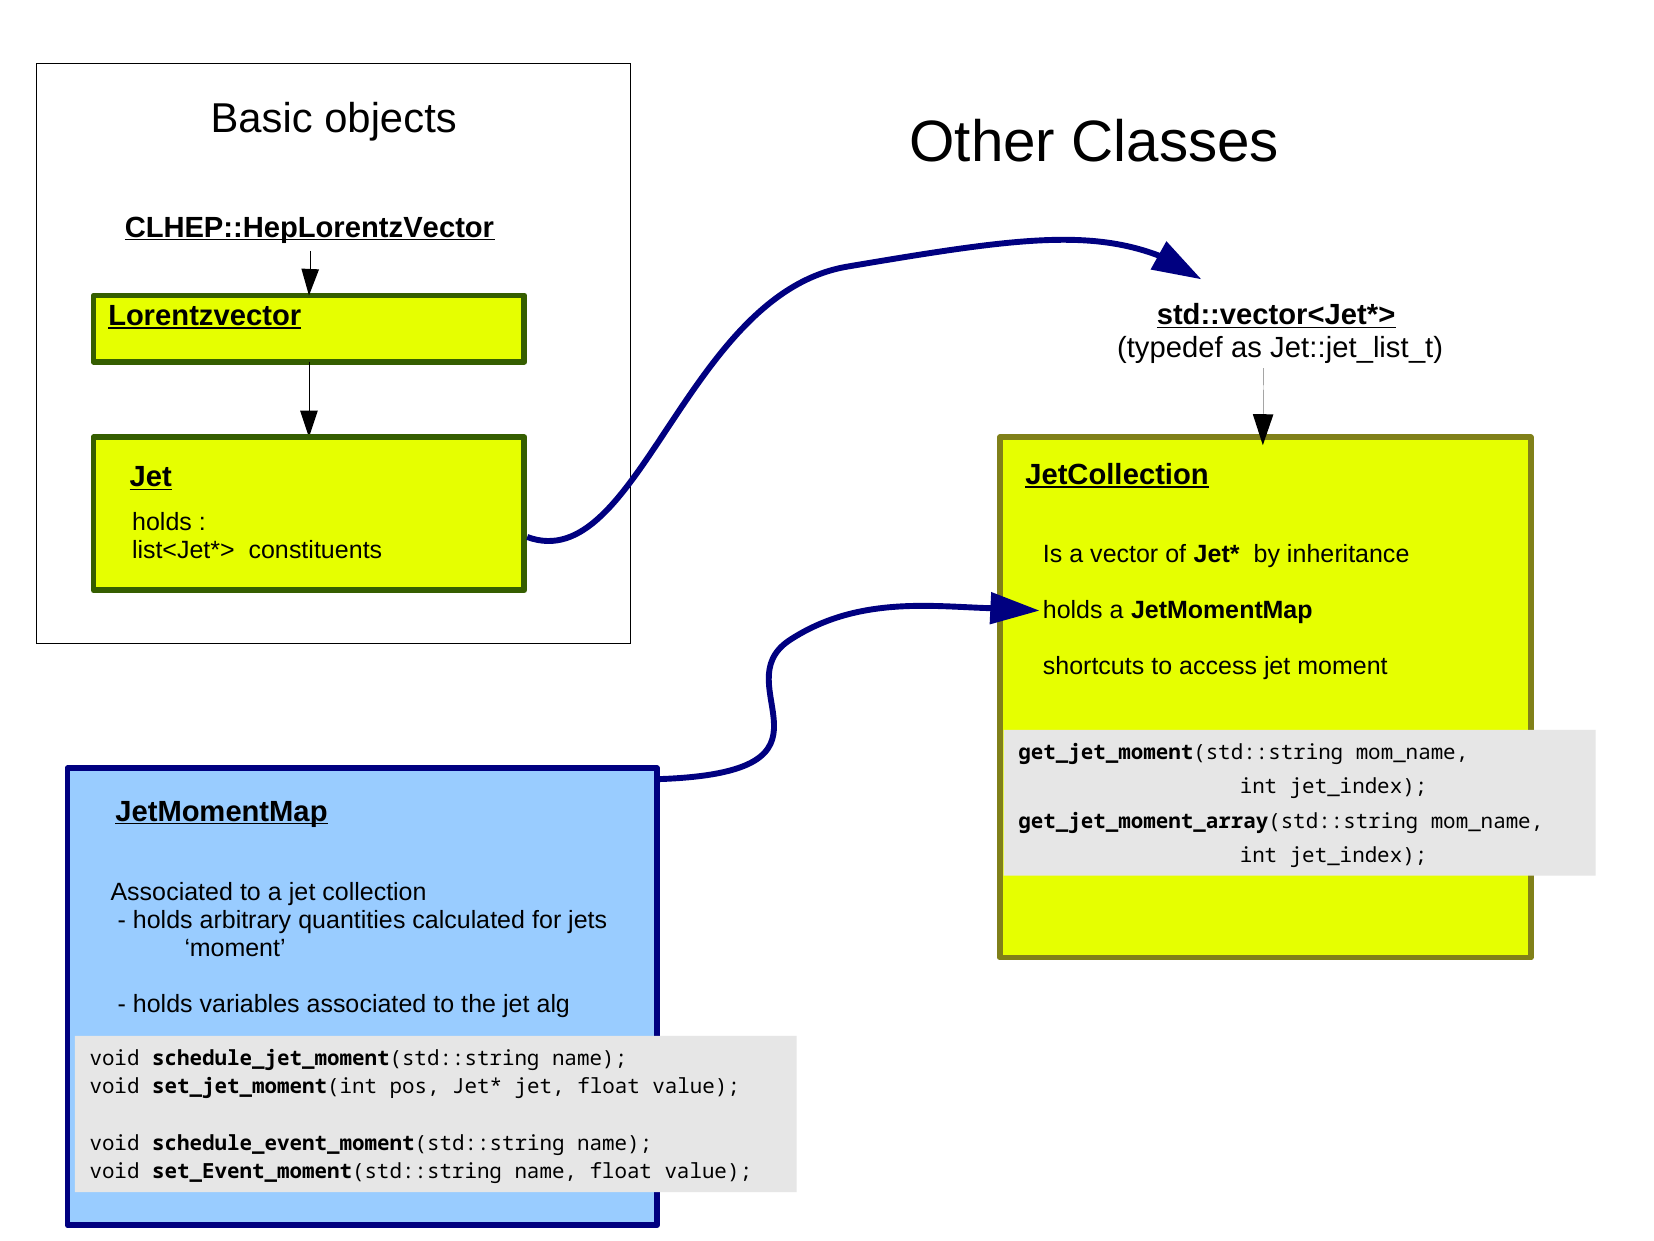

Basic objects
Other Classes
CLHEP::HepLorentzVector
Lorentzvector
Jet
holds :
list<Jet*> constituents
std::vector<Jet*>
(typedef as Jet::jet_list_t)
JetCollection
Is a vector of Jet* by inheritance
holds a JetMomentMap
shortcuts to access jet moment
get_jet_moment(std::string mom_name,
			int jet_index);
get_jet_moment_array(std::string mom_name,
			int jet_index);
JetMomentMap
Associated to a jet collection
 - holds arbitrary quantities calculated for jets
	‘moment’
 - holds variables associated to the jet alg
void schedule_jet_moment(std::string name);
void set_jet_moment(int pos, Jet* jet, float value);
void schedule_event_moment(std::string name);
void set_Event_moment(std::string name, float value);